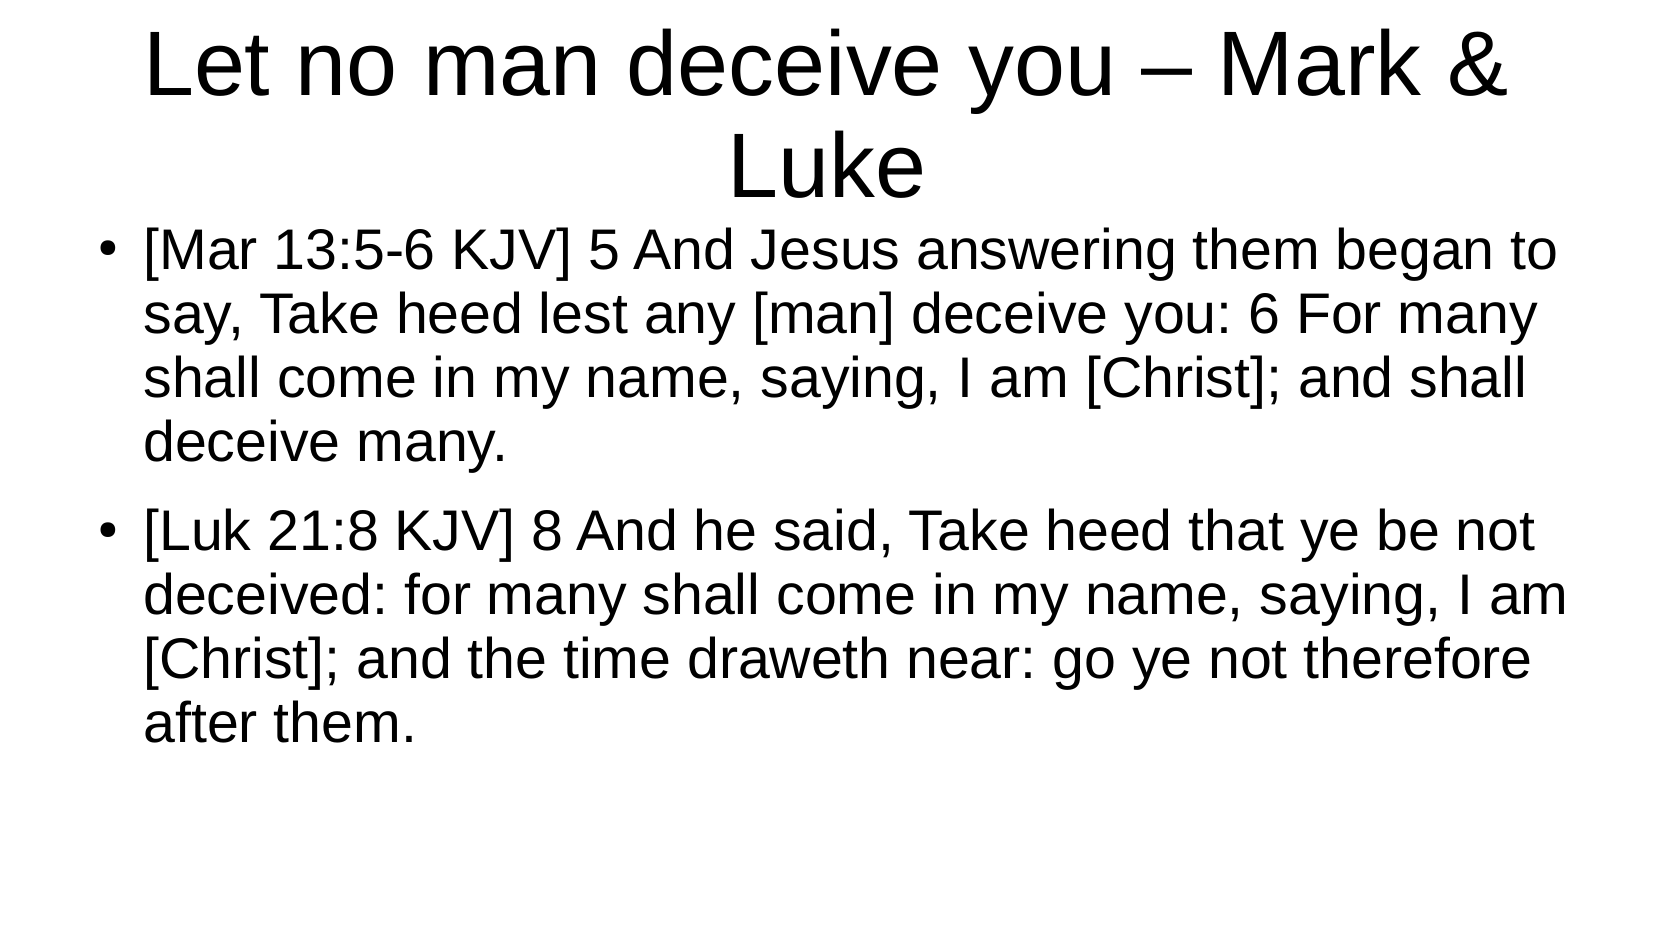

# Let no man deceive you – Mark & Luke
[Mar 13:5-6 KJV] 5 And Jesus answering them began to say, Take heed lest any [man] deceive you: 6 For many shall come in my name, saying, I am [Christ]; and shall deceive many.
[Luk 21:8 KJV] 8 And he said, Take heed that ye be not deceived: for many shall come in my name, saying, I am [Christ]; and the time draweth near: go ye not therefore after them.